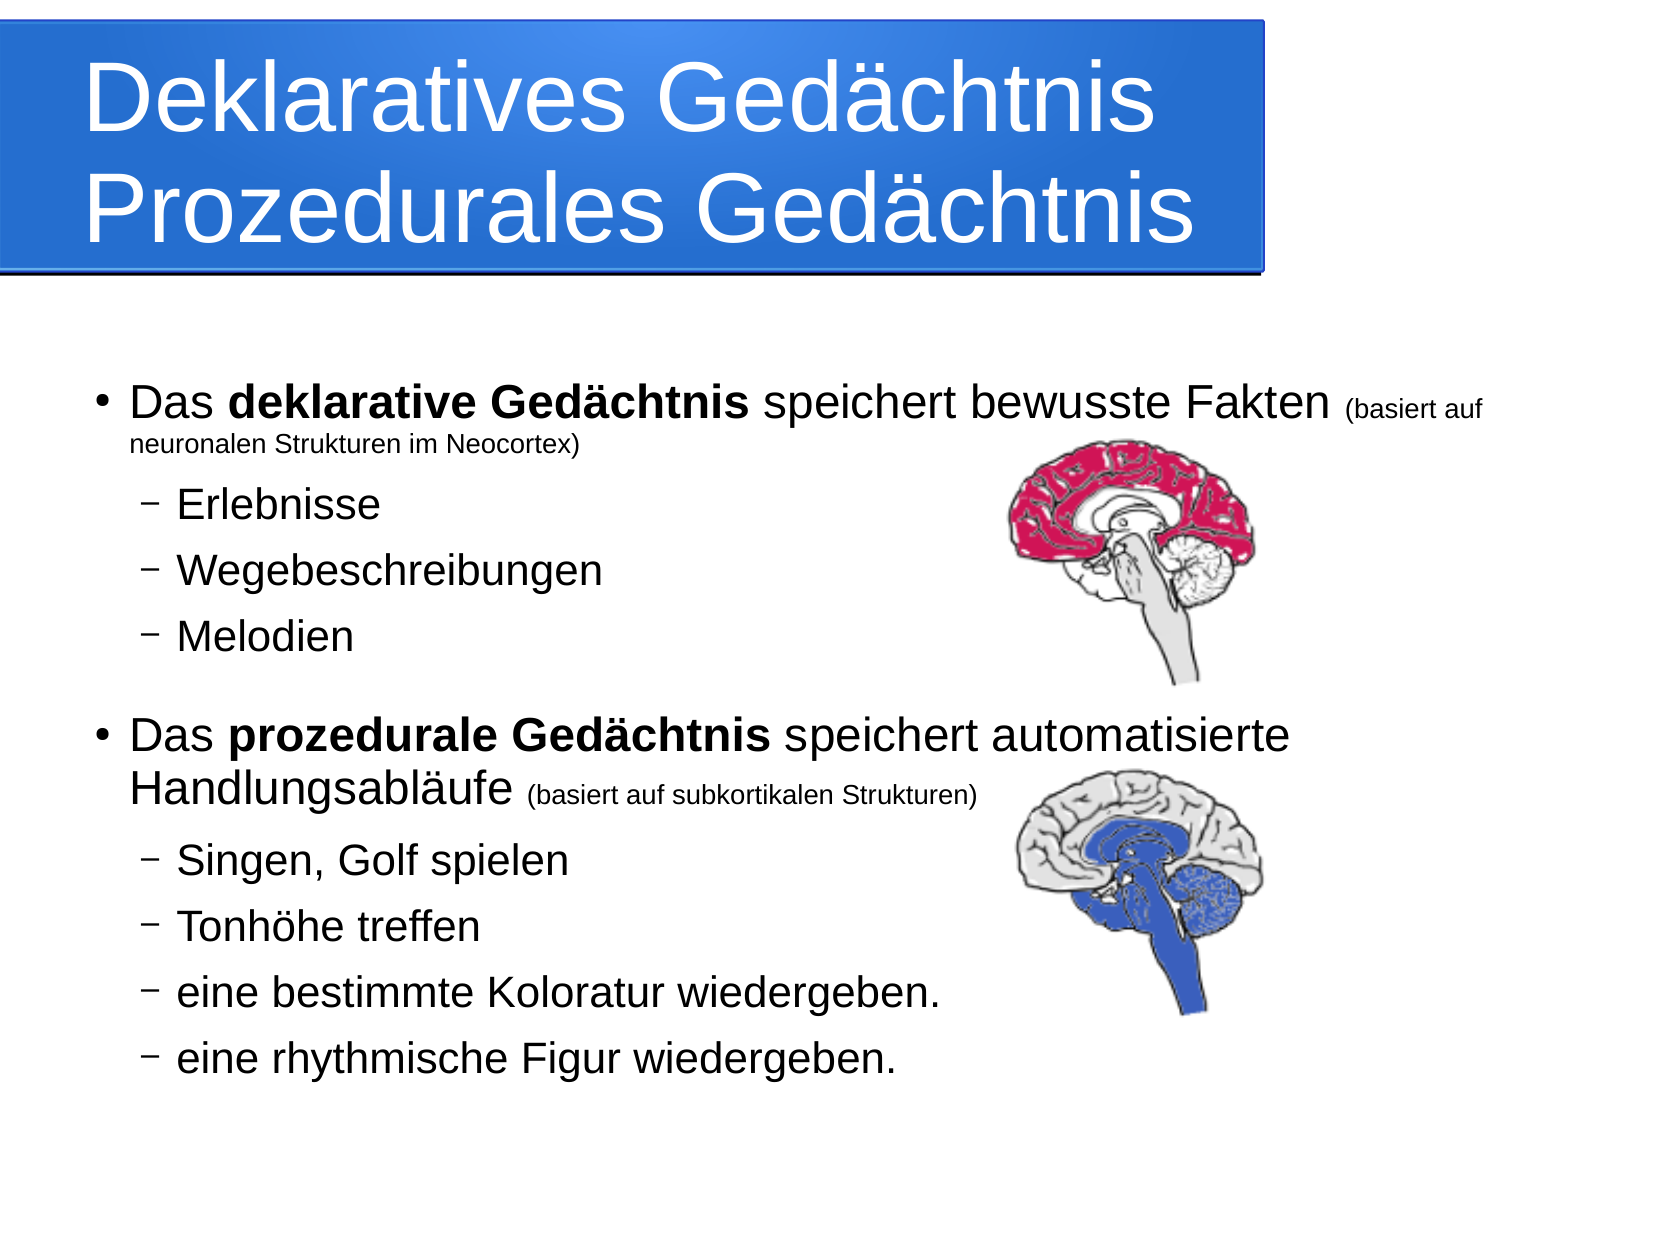

# Deklaratives Gedächtnis Prozedurales Gedächtnis
Das deklarative Gedächtnis speichert bewusste Fakten (basiert auf neuronalen Strukturen im Neocortex)
Erlebnisse
Wegebeschreibungen
Melodien
Das prozedurale Gedächtnis speichert automatisierte Handlungsabläufe (basiert auf subkortikalen Strukturen)
Singen, Golf spielen
Tonhöhe treffen
eine bestimmte Koloratur wiedergeben.
eine rhythmische Figur wiedergeben.